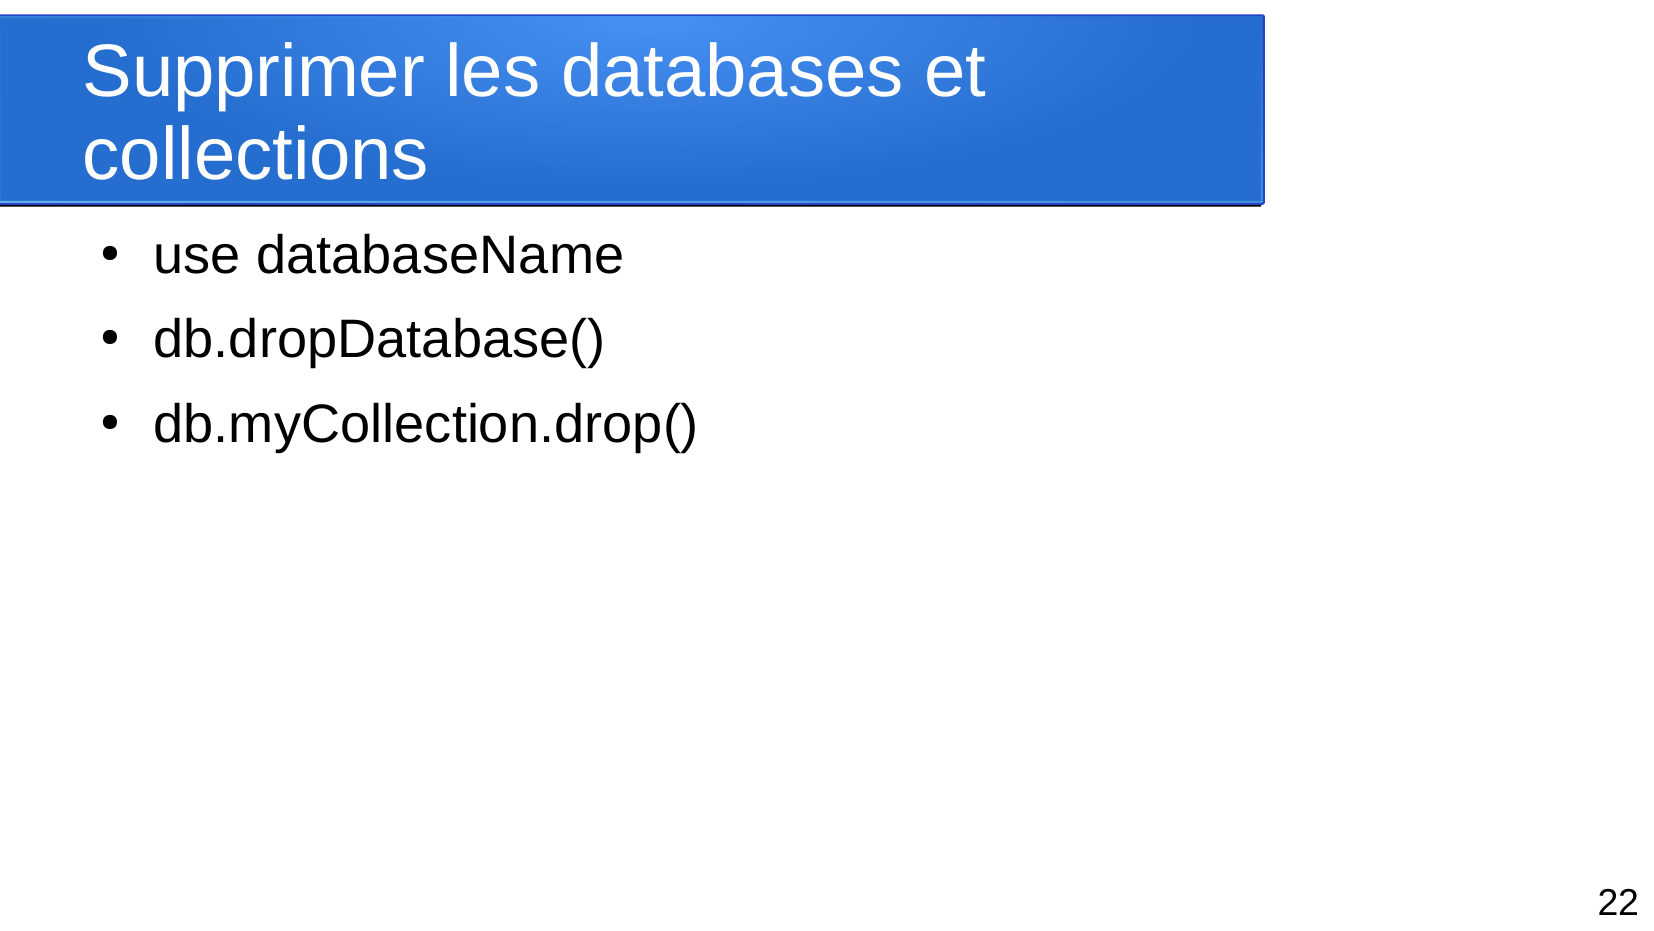

# Supprimer les databases et collections
use databaseName
db.dropDatabase()
db.myCollection.drop()
22